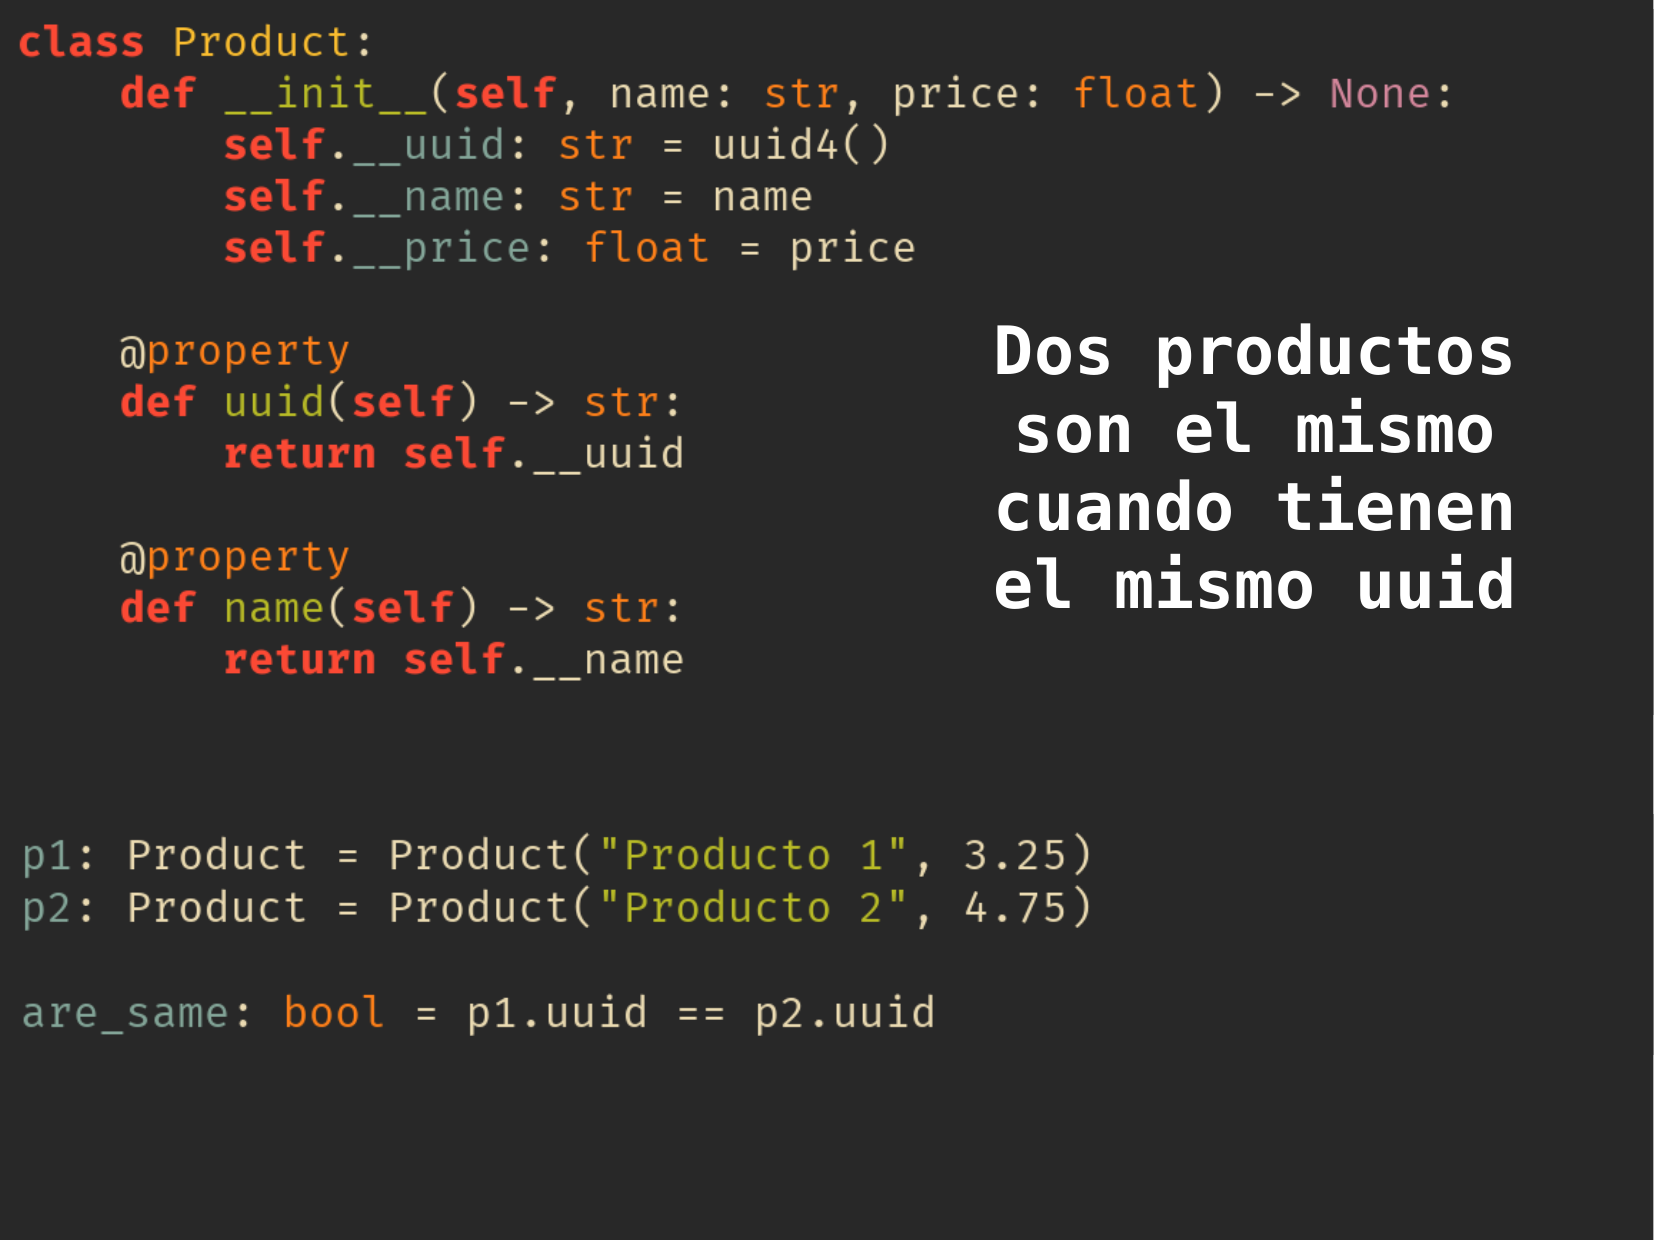

# Dos productos son el mismo cuando tienen el mismo uuid